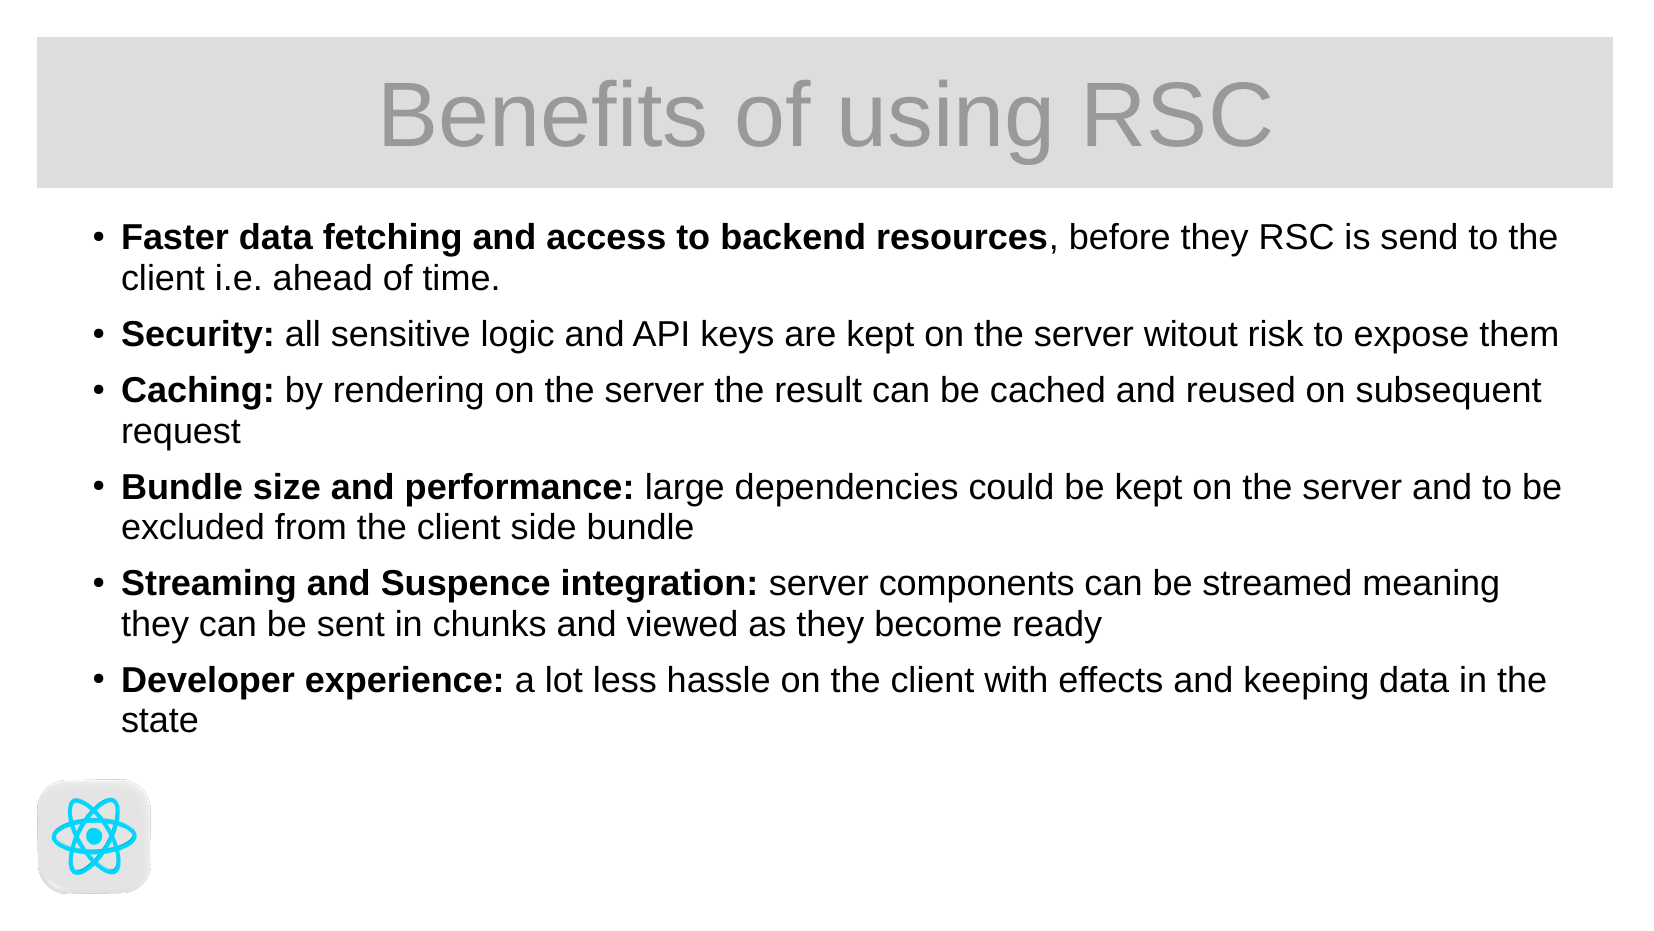

# Benefits of using RSC
Faster data fetching and access to backend resources, before they RSC is send to the client i.e. ahead of time.
Security: all sensitive logic and API keys are kept on the server witout risk to expose them
Caching: by rendering on the server the result can be cached and reused on subsequent request
Bundle size and performance: large dependencies could be kept on the server and to be excluded from the client side bundle
Streaming and Suspence integration: server components can be streamed meaning they can be sent in chunks and viewed as they become ready
Developer experience: a lot less hassle on the client with effects and keeping data in the state